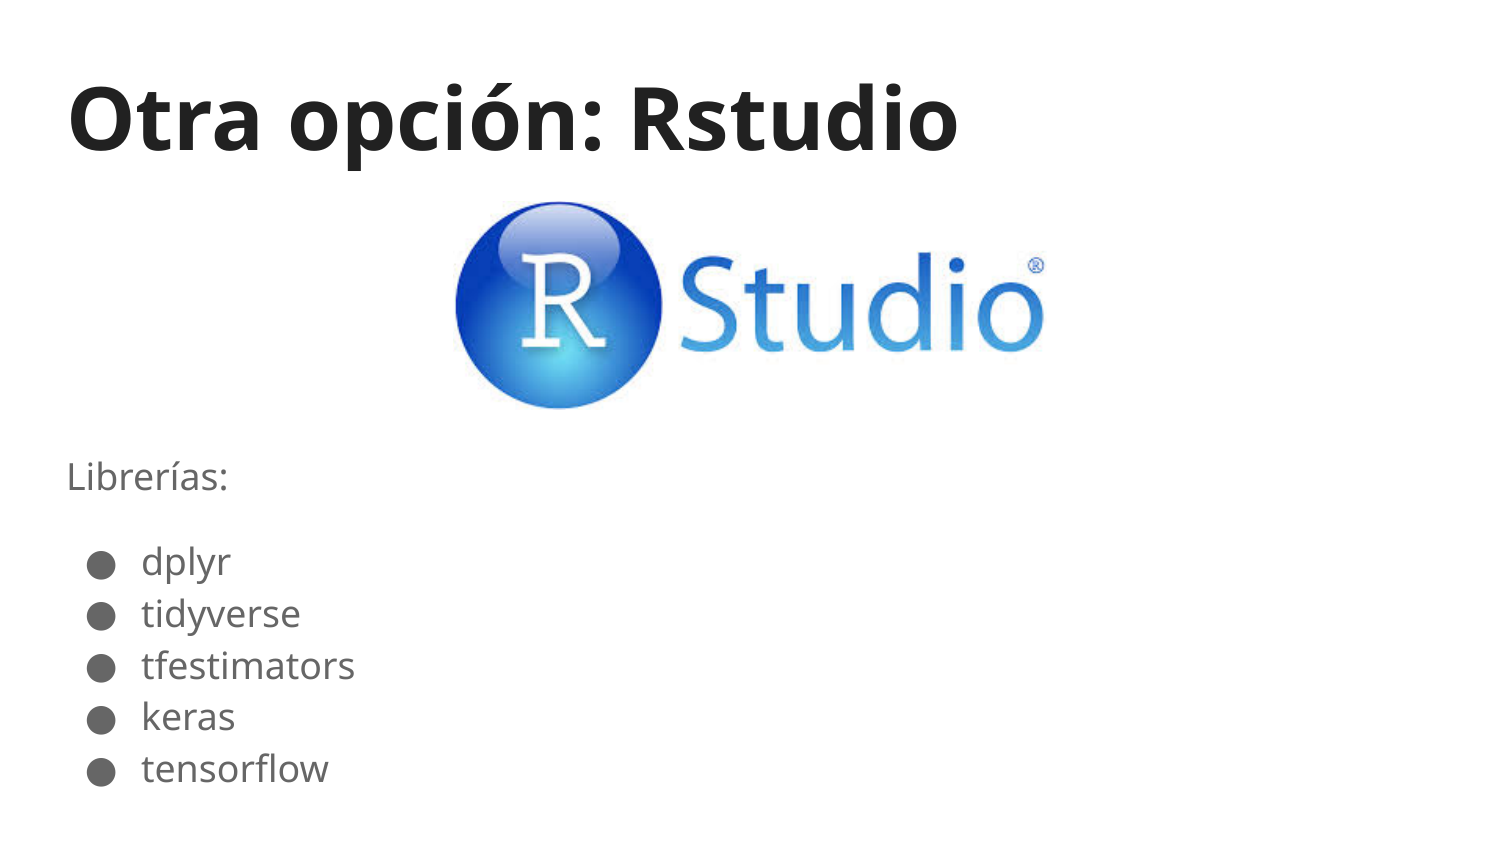

# Otra opción: Rstudio
Librerías:
dplyr
tidyverse
tfestimators
keras
tensorflow